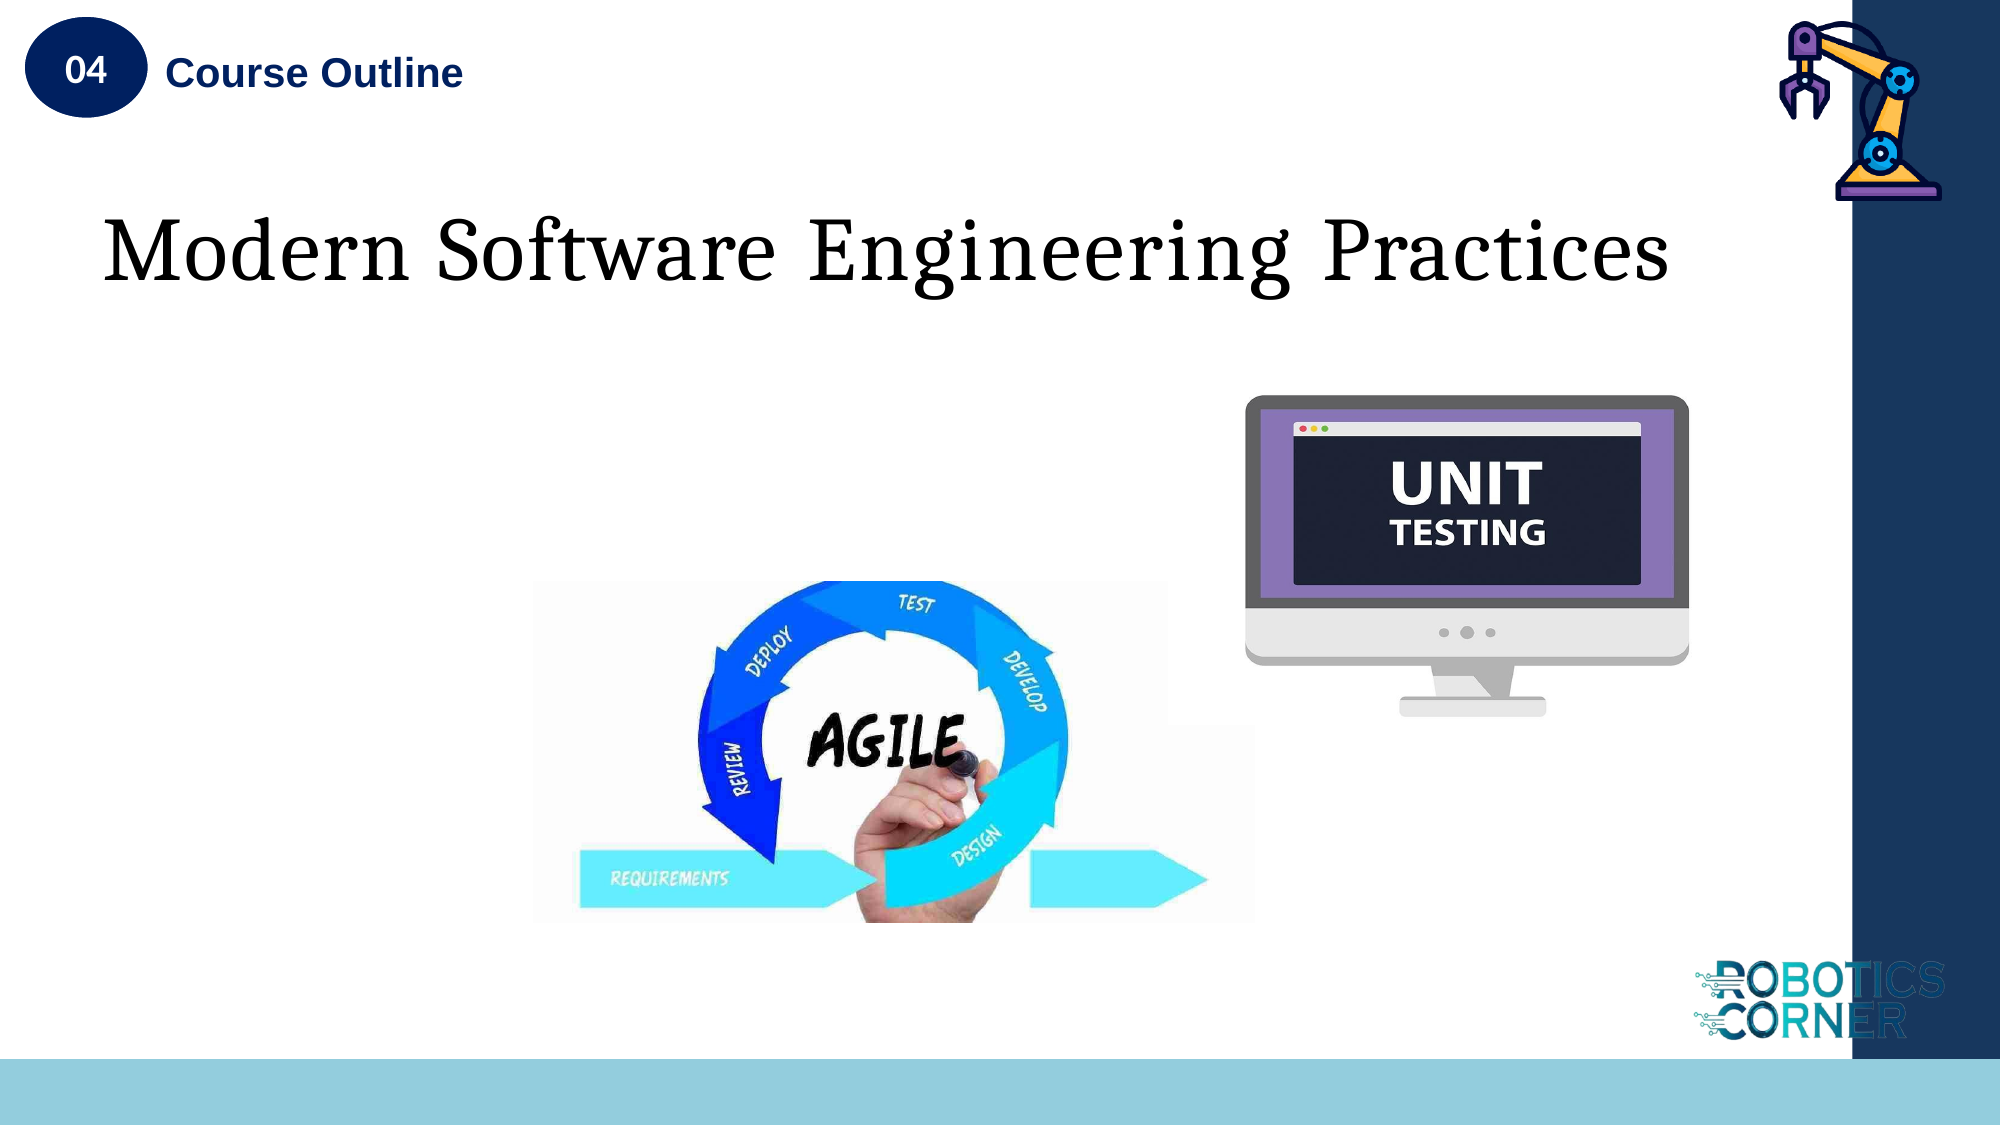

04
Course Outline
Modern Software Engineering Practices